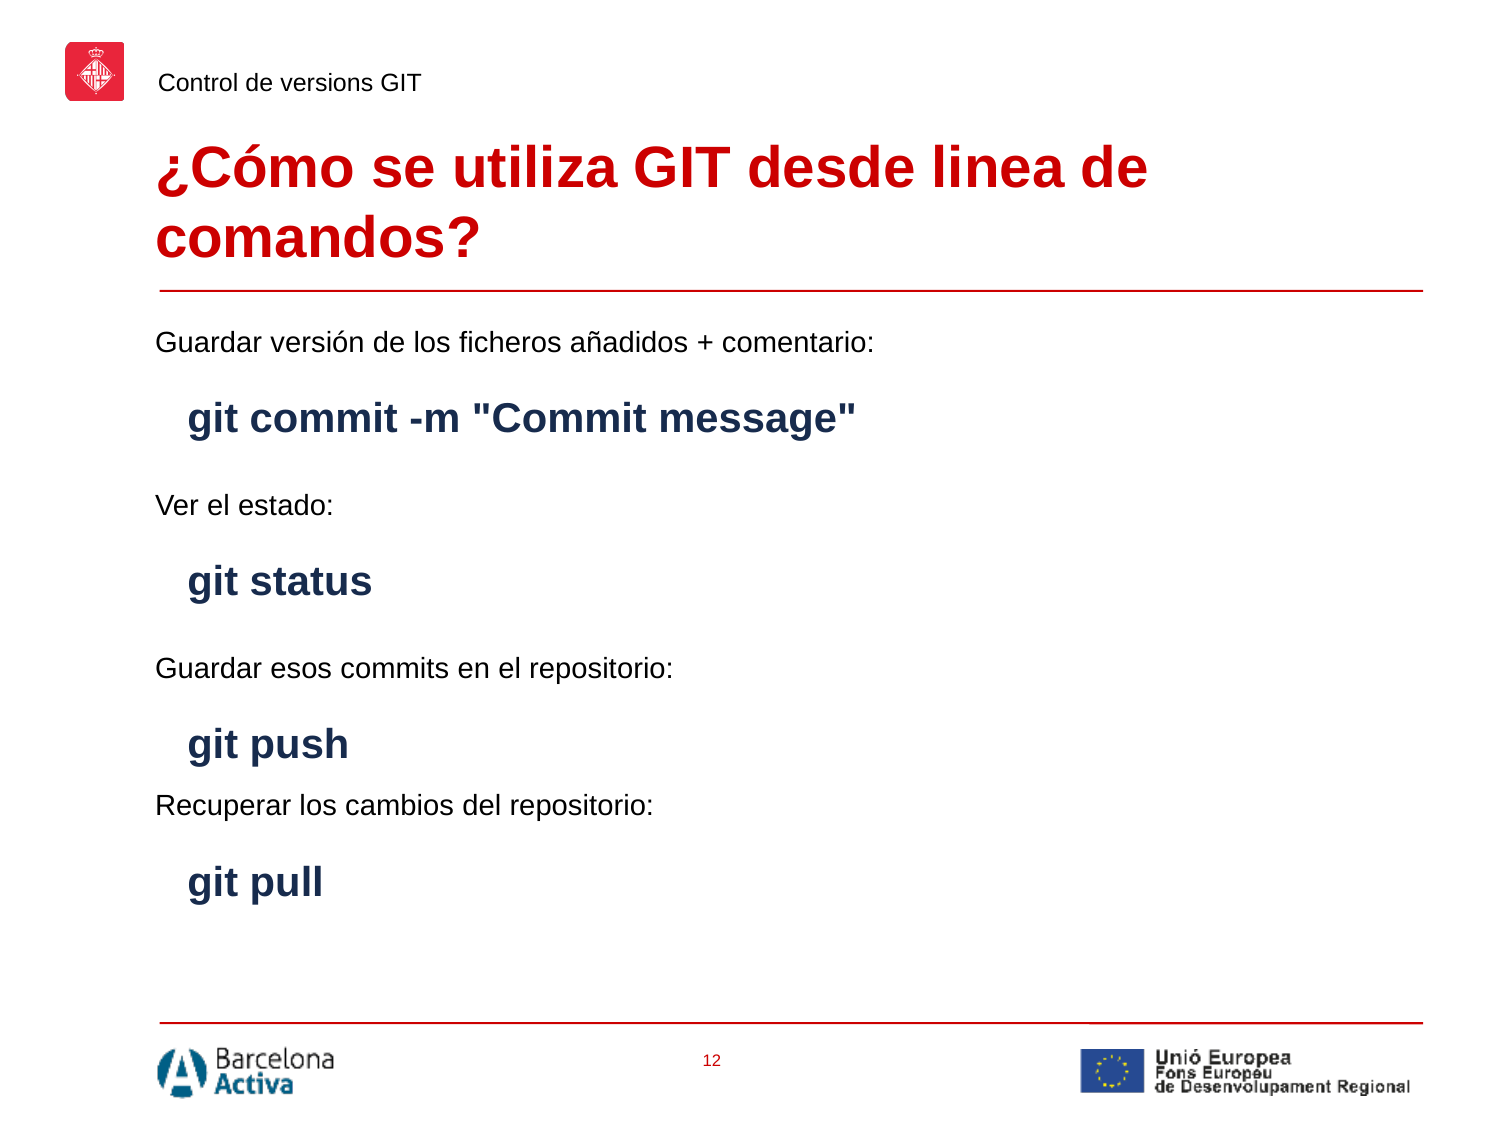

Control de versions GIT
¿Cómo se utiliza GIT desde linea de comandos?
Guardar versión de los ficheros añadidos + comentario:
git commit -m "Commit message"
Ver el estado:
git status
Guardar esos commits en el repositorio:
git push
Recuperar los cambios del repositorio:
git pull